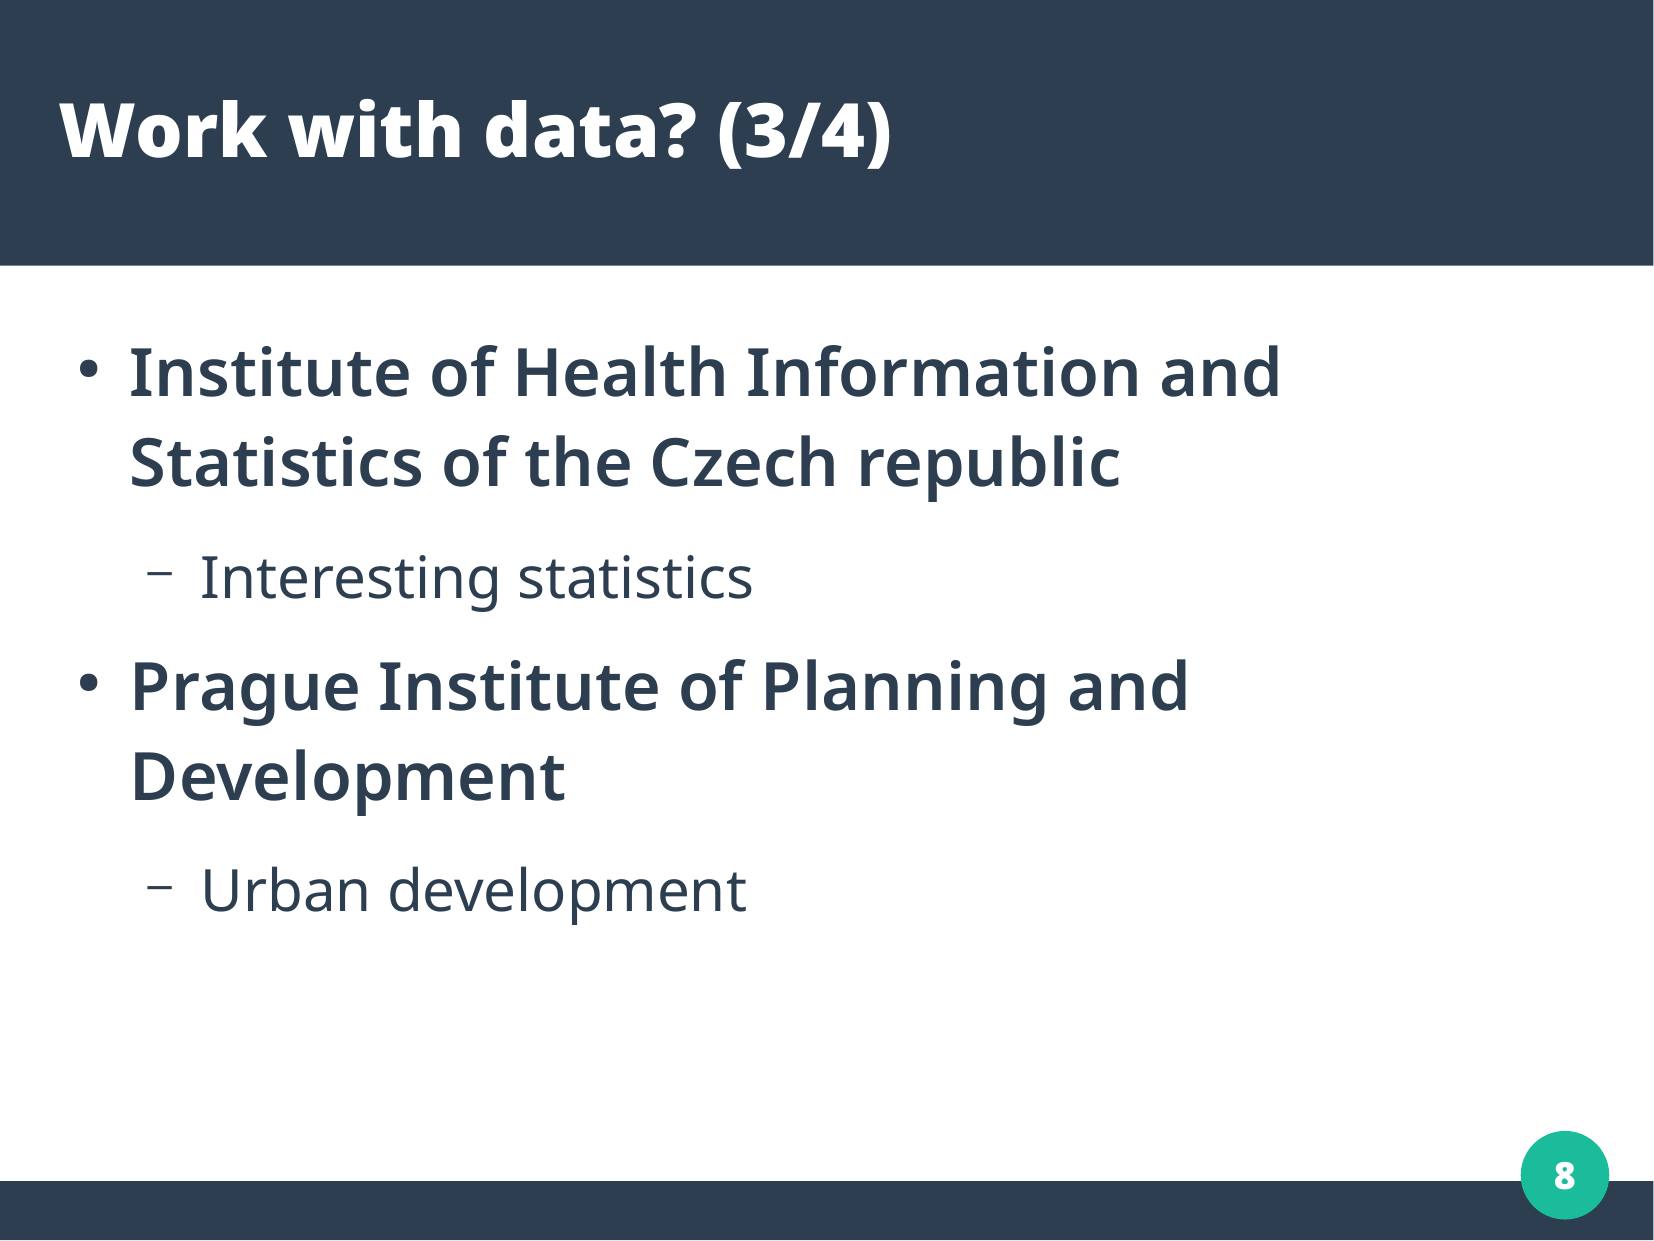

# Work with data? (3/4)
Institute of Health Information and Statistics of the Czech republic
Interesting statistics
Prague Institute of Planning and Development
Urban development
8